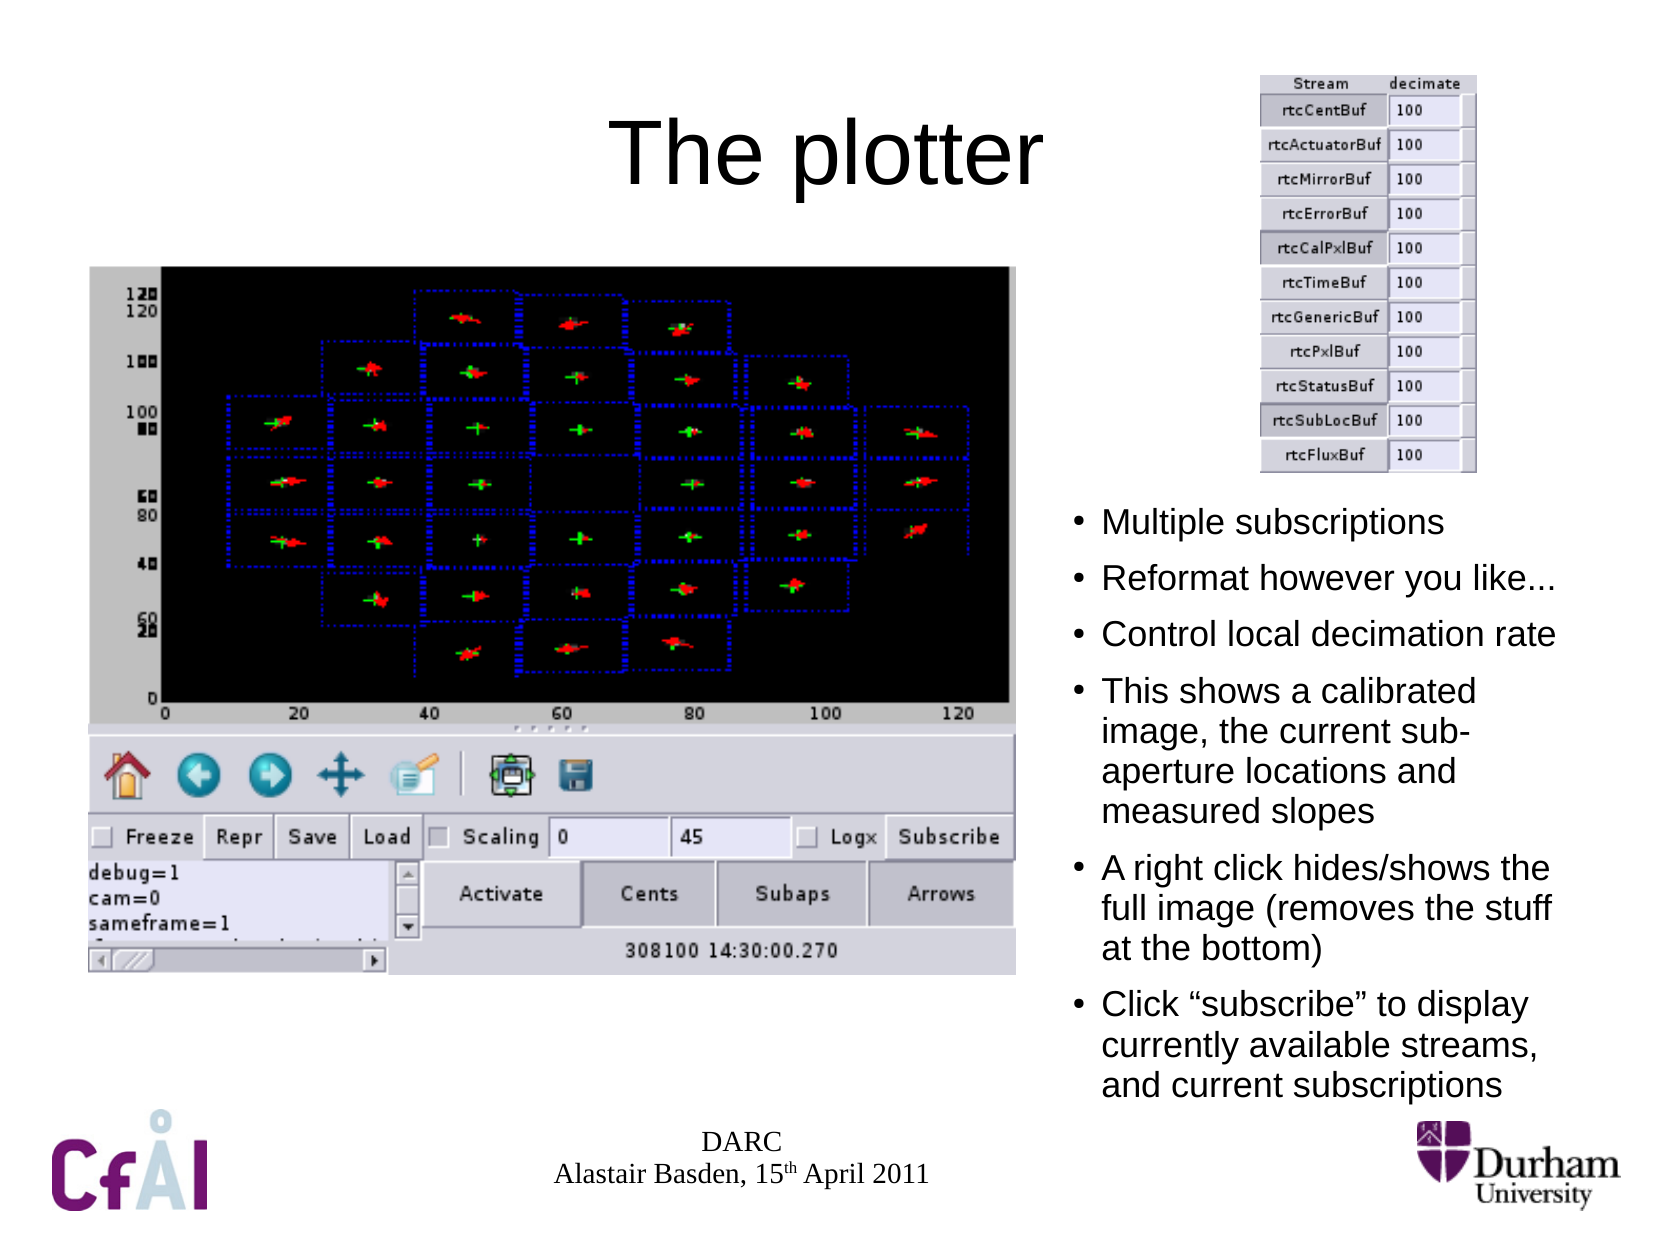

# The plotter
Multiple subscriptions
Reformat however you like...
Control local decimation rate
This shows a calibrated image, the current sub-aperture locations and measured slopes
A right click hides/shows the full image (removes the stuff at the bottom)
Click “subscribe” to display currently available streams, and current subscriptions